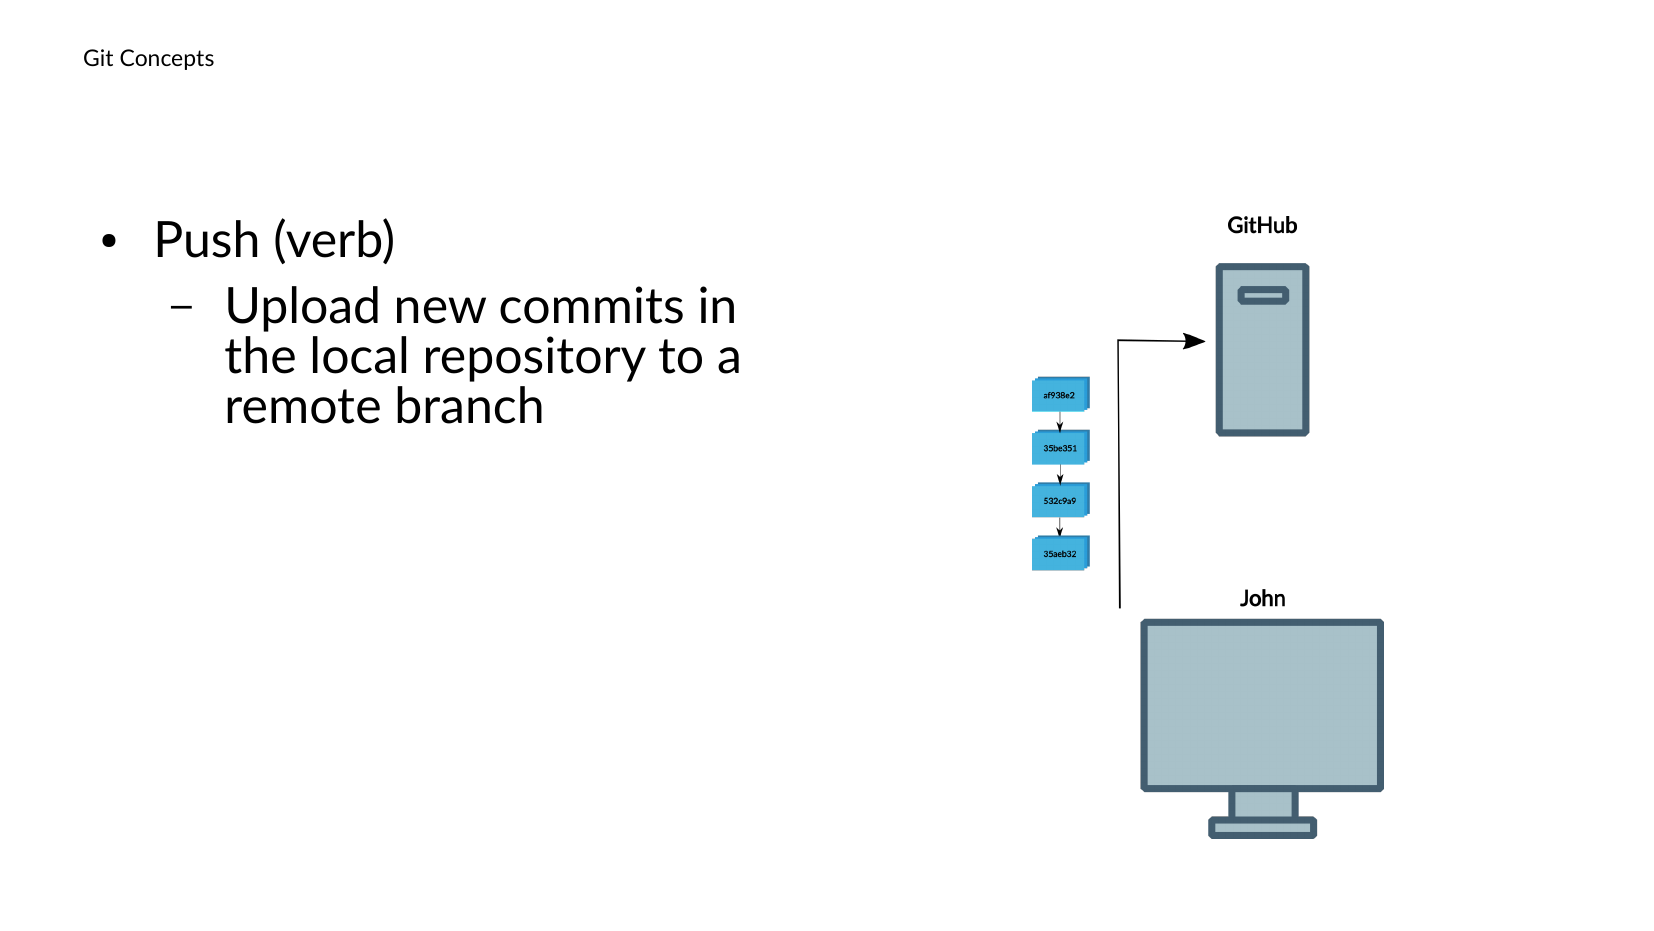

# Git Concepts
Push (verb)
Upload new commits in the local repository to a remote branch